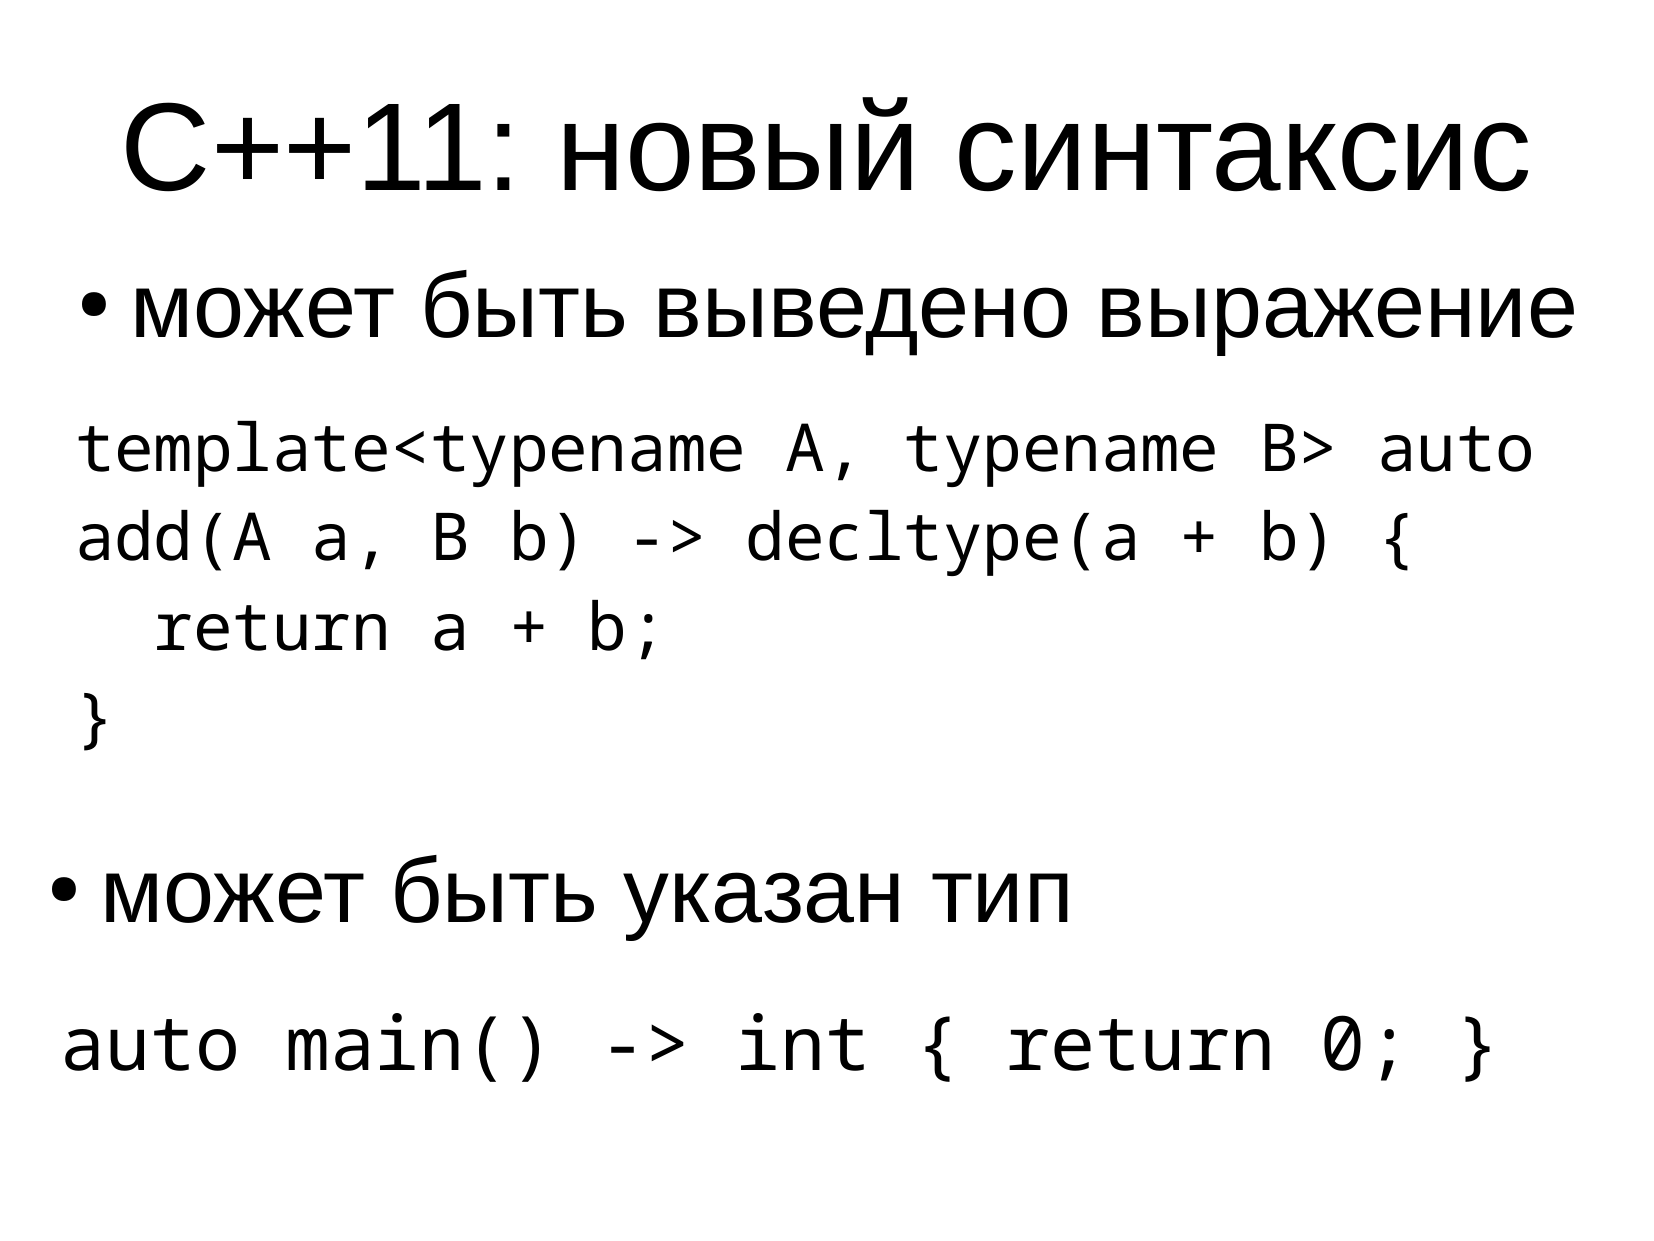

# C++11: новый синтаксис
может быть выведено выражение
template<typename A, typename B> auto
add(A a, B b) -> decltype(a + b) {
 return a + b;
}
может быть указан тип
auto main() -> int { return 0; }